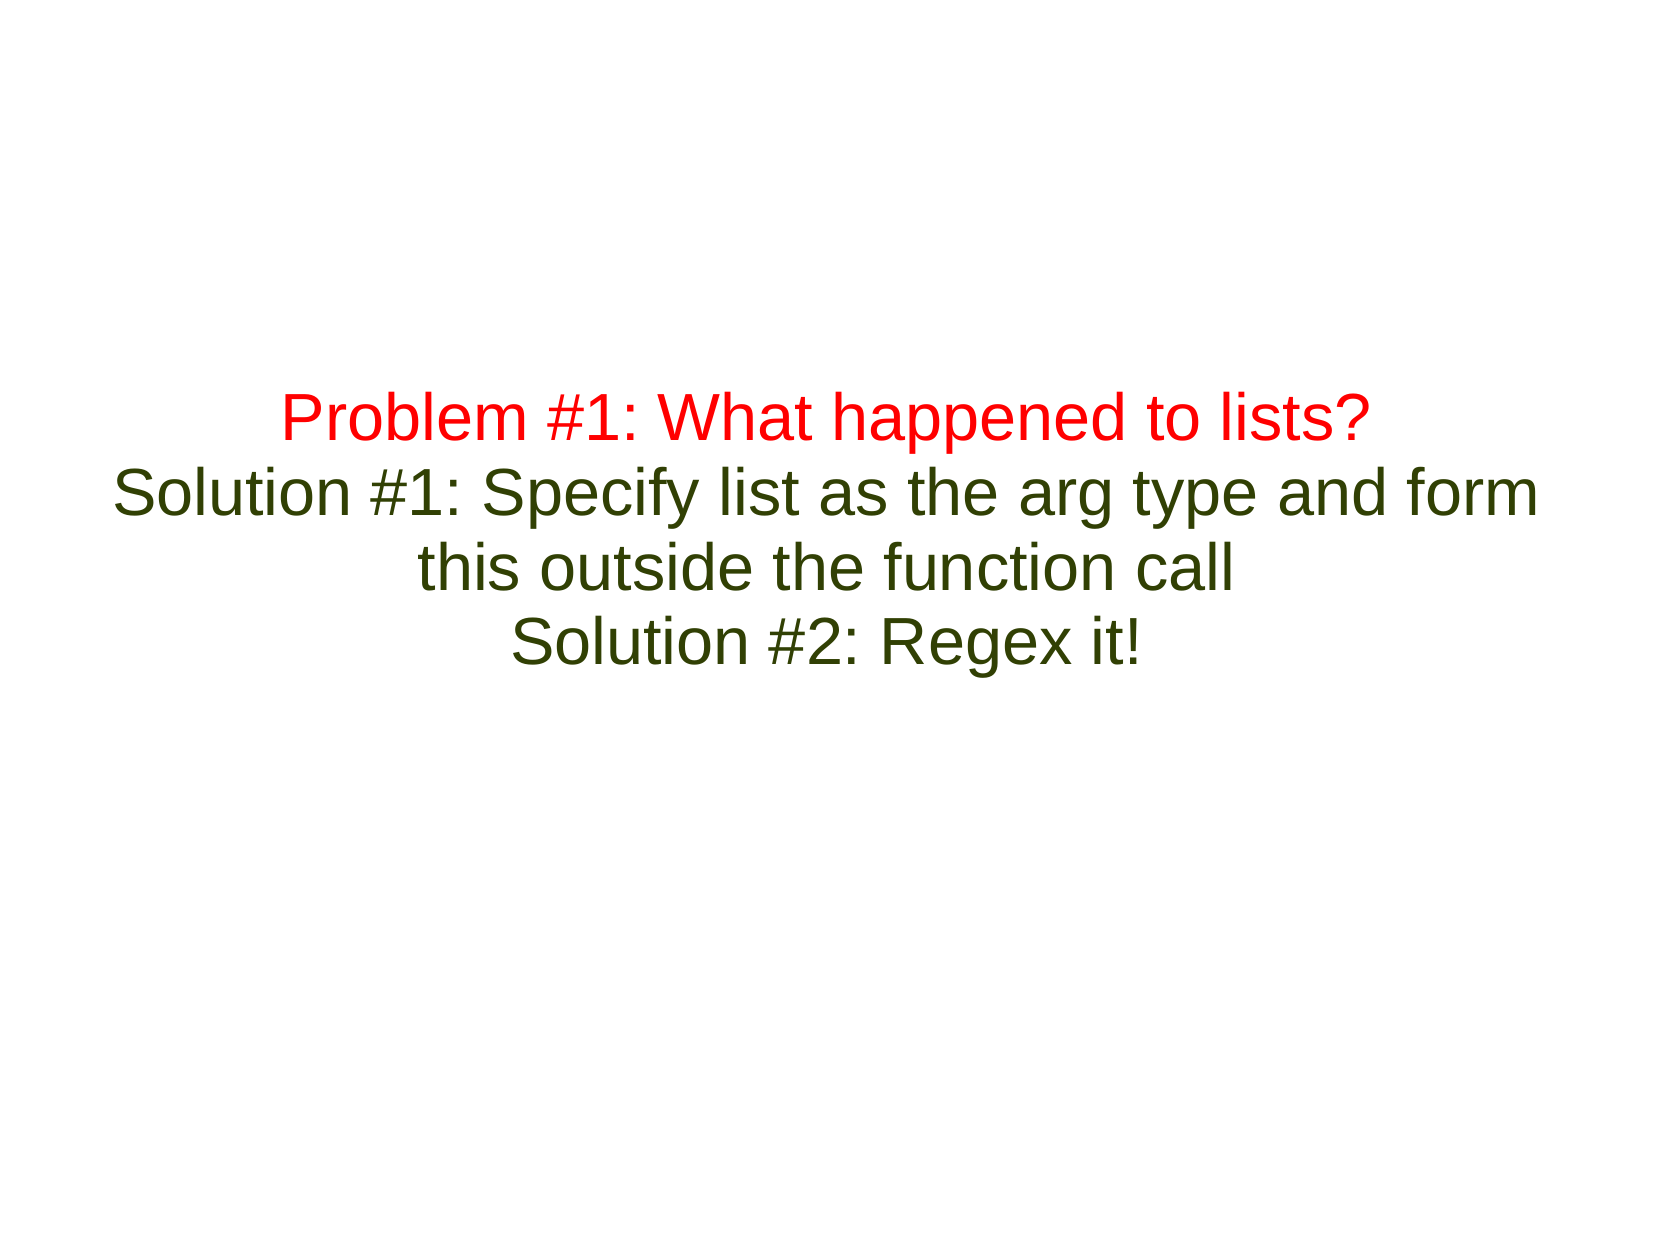

# Problem #1: What happened to lists?
Solution #1: Specify list as the arg type and form this outside the function call
Solution #2: Regex it!